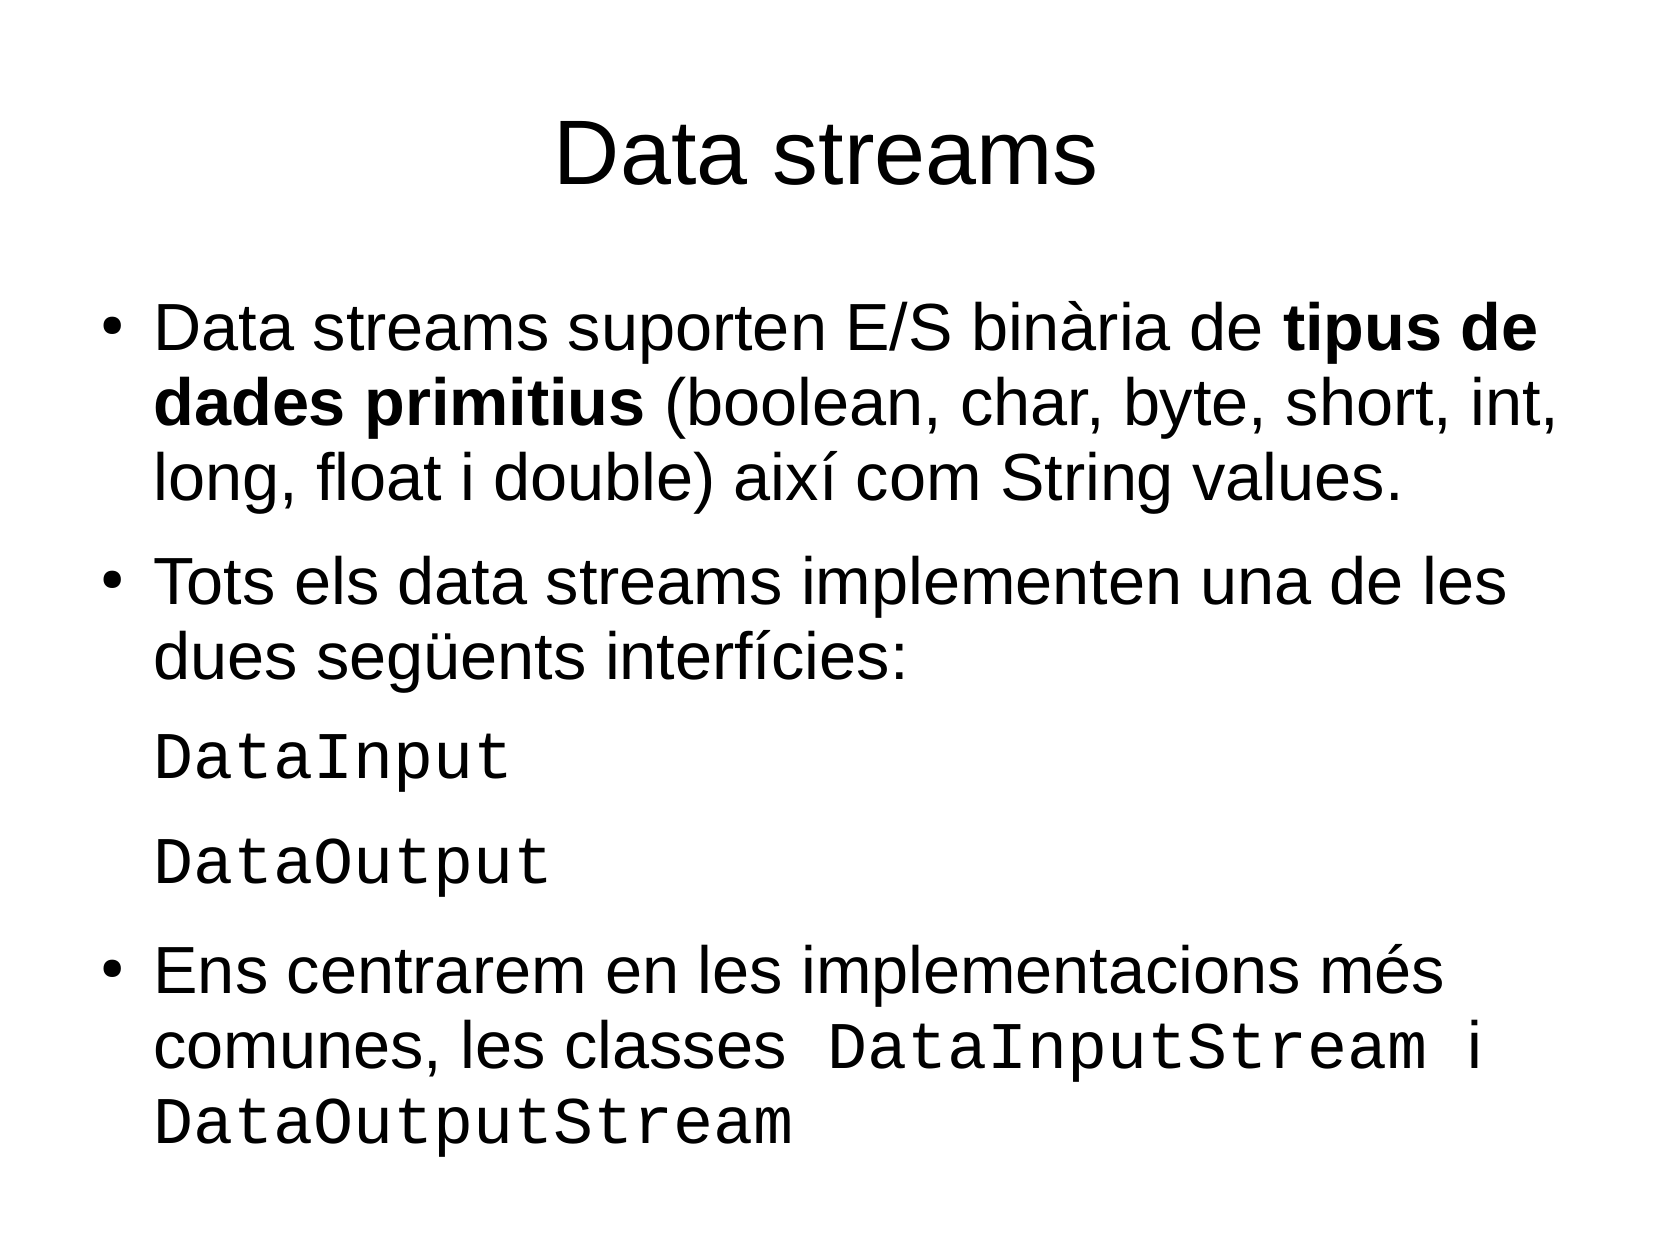

# Data streams
Data streams suporten E/S binària de tipus de dades primitius (boolean, char, byte, short, int, long, float i double) així com String values.
Tots els data streams implementen una de les dues següents interfícies:
DataInput
DataOutput
Ens centrarem en les implementacions més comunes, les classes DataInputStream i DataOutputStream